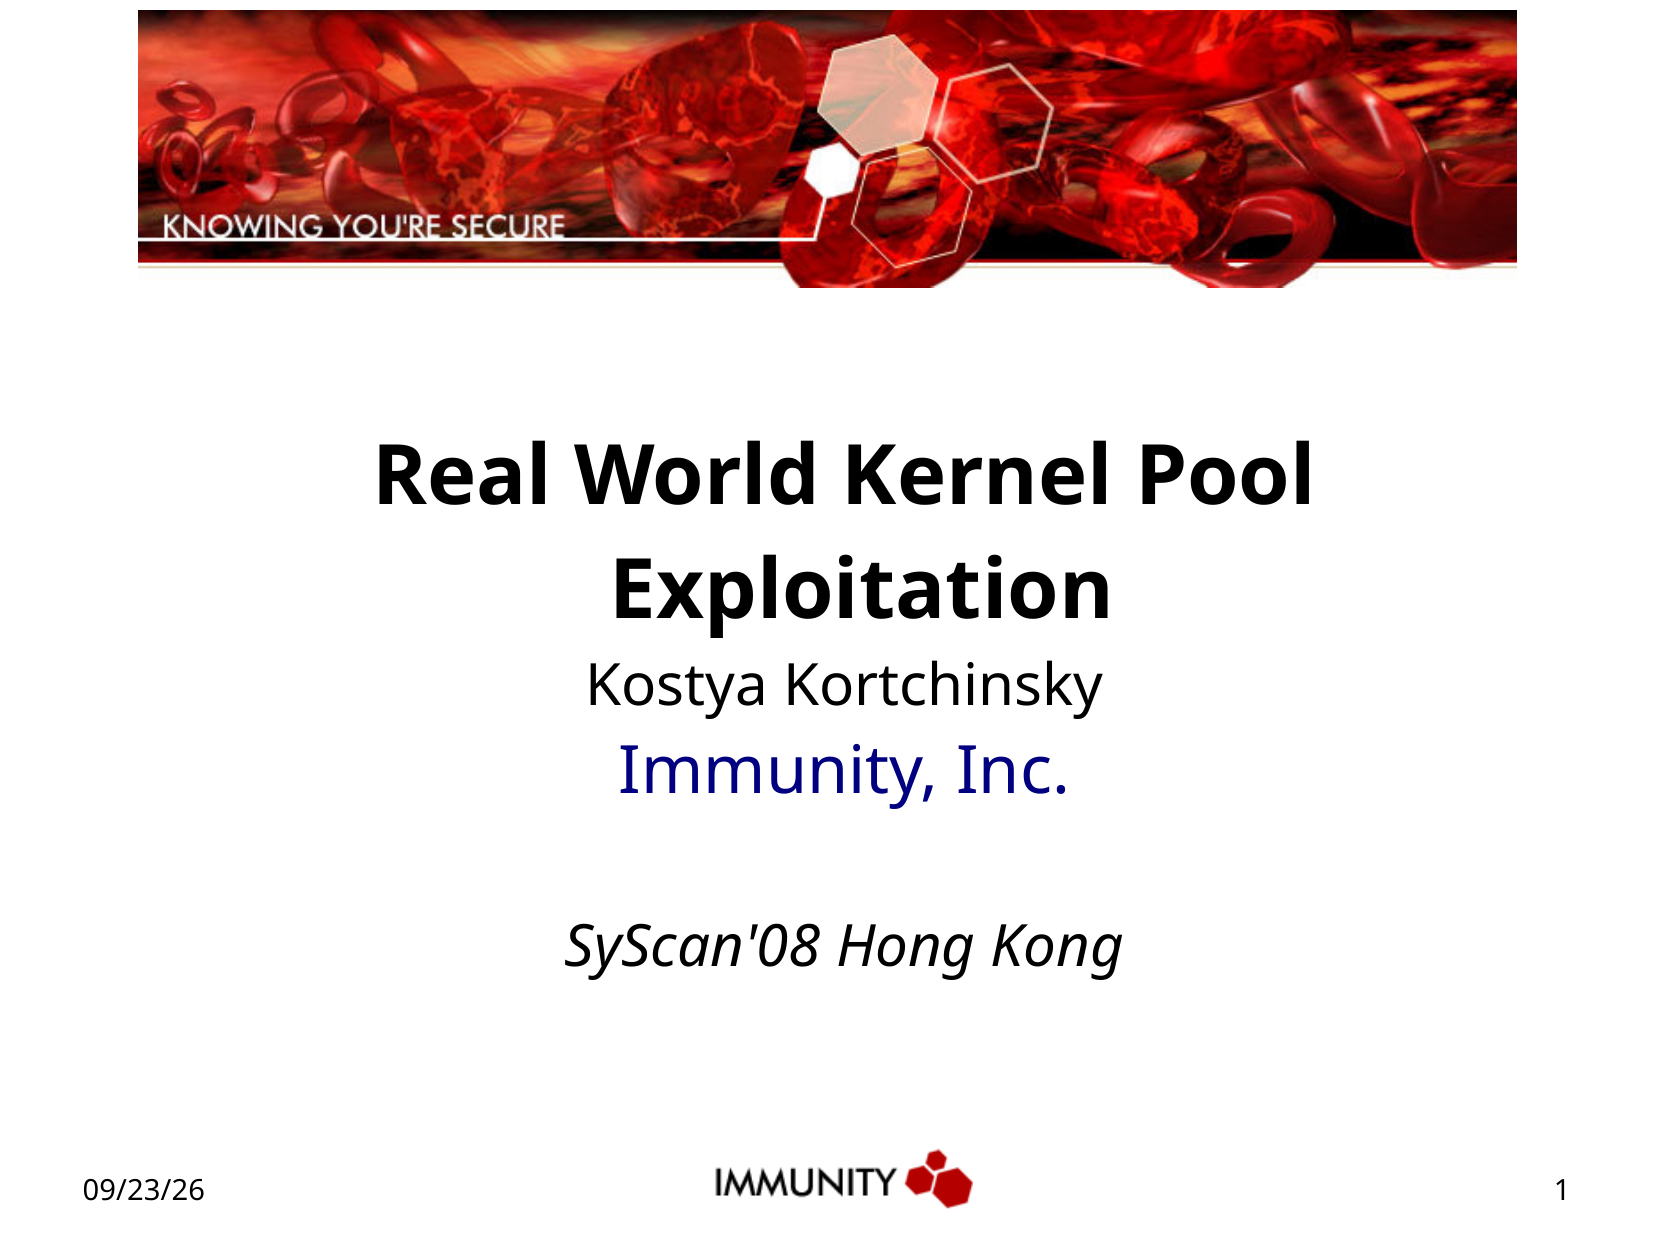

# Real World Kernel Pool Exploitation
Kostya Kortchinsky
Immunity, Inc.
SyScan'08 Hong Kong
1